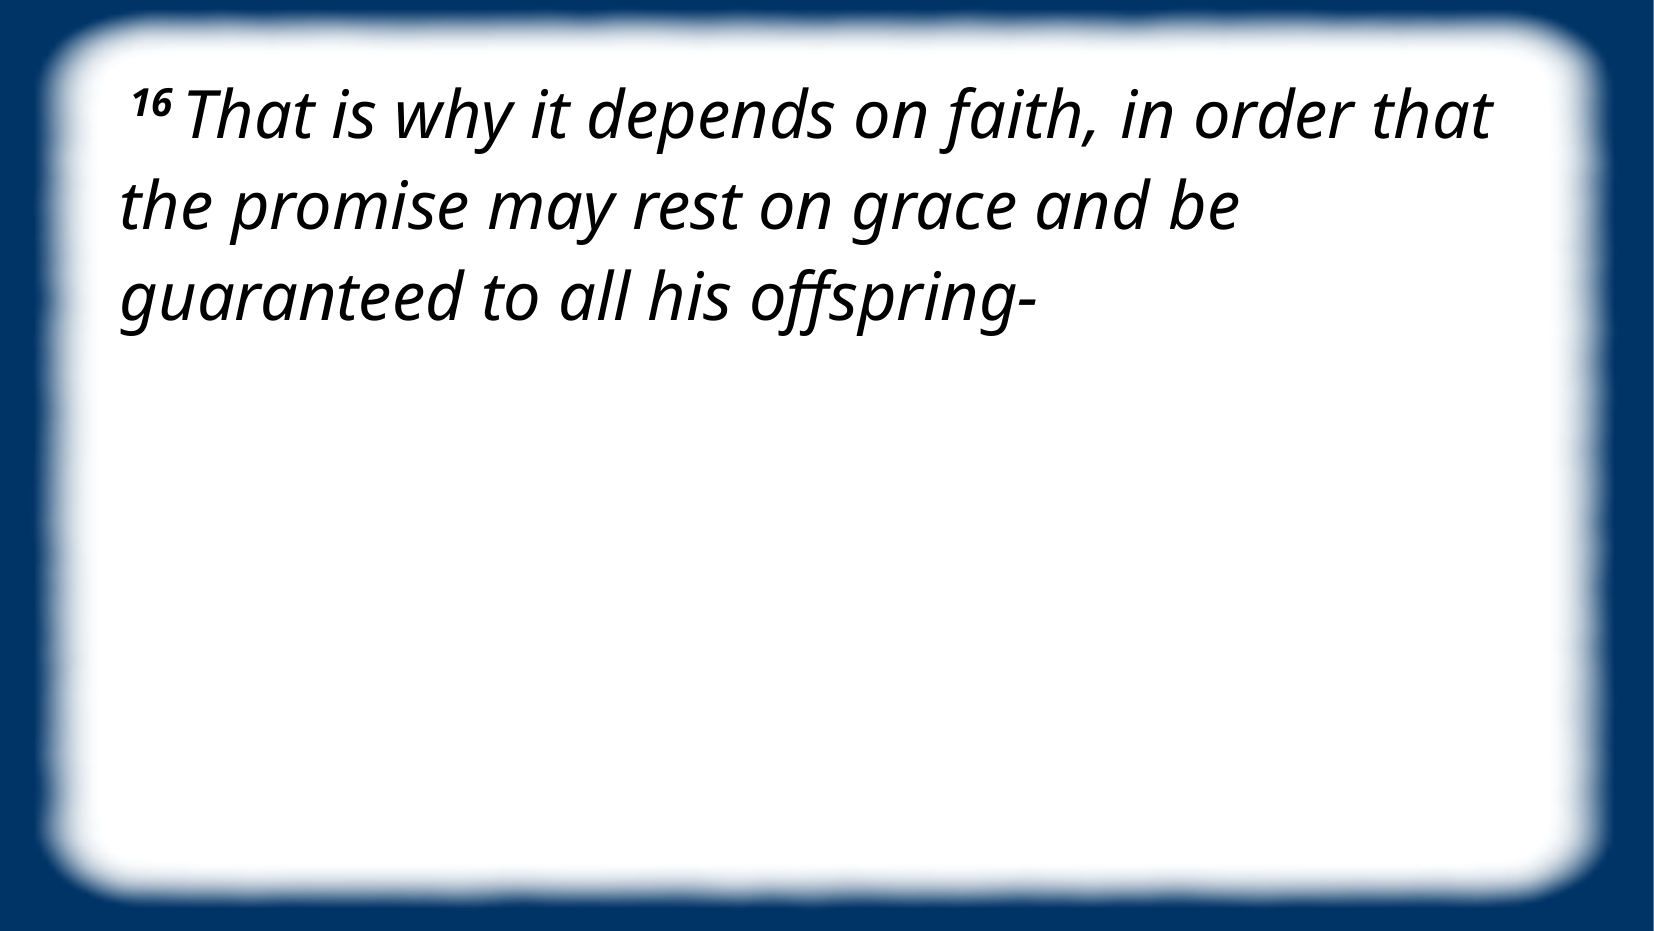

16 That is why it depends on faith, in order that the promise may rest on grace and be guaranteed to all his offspring-